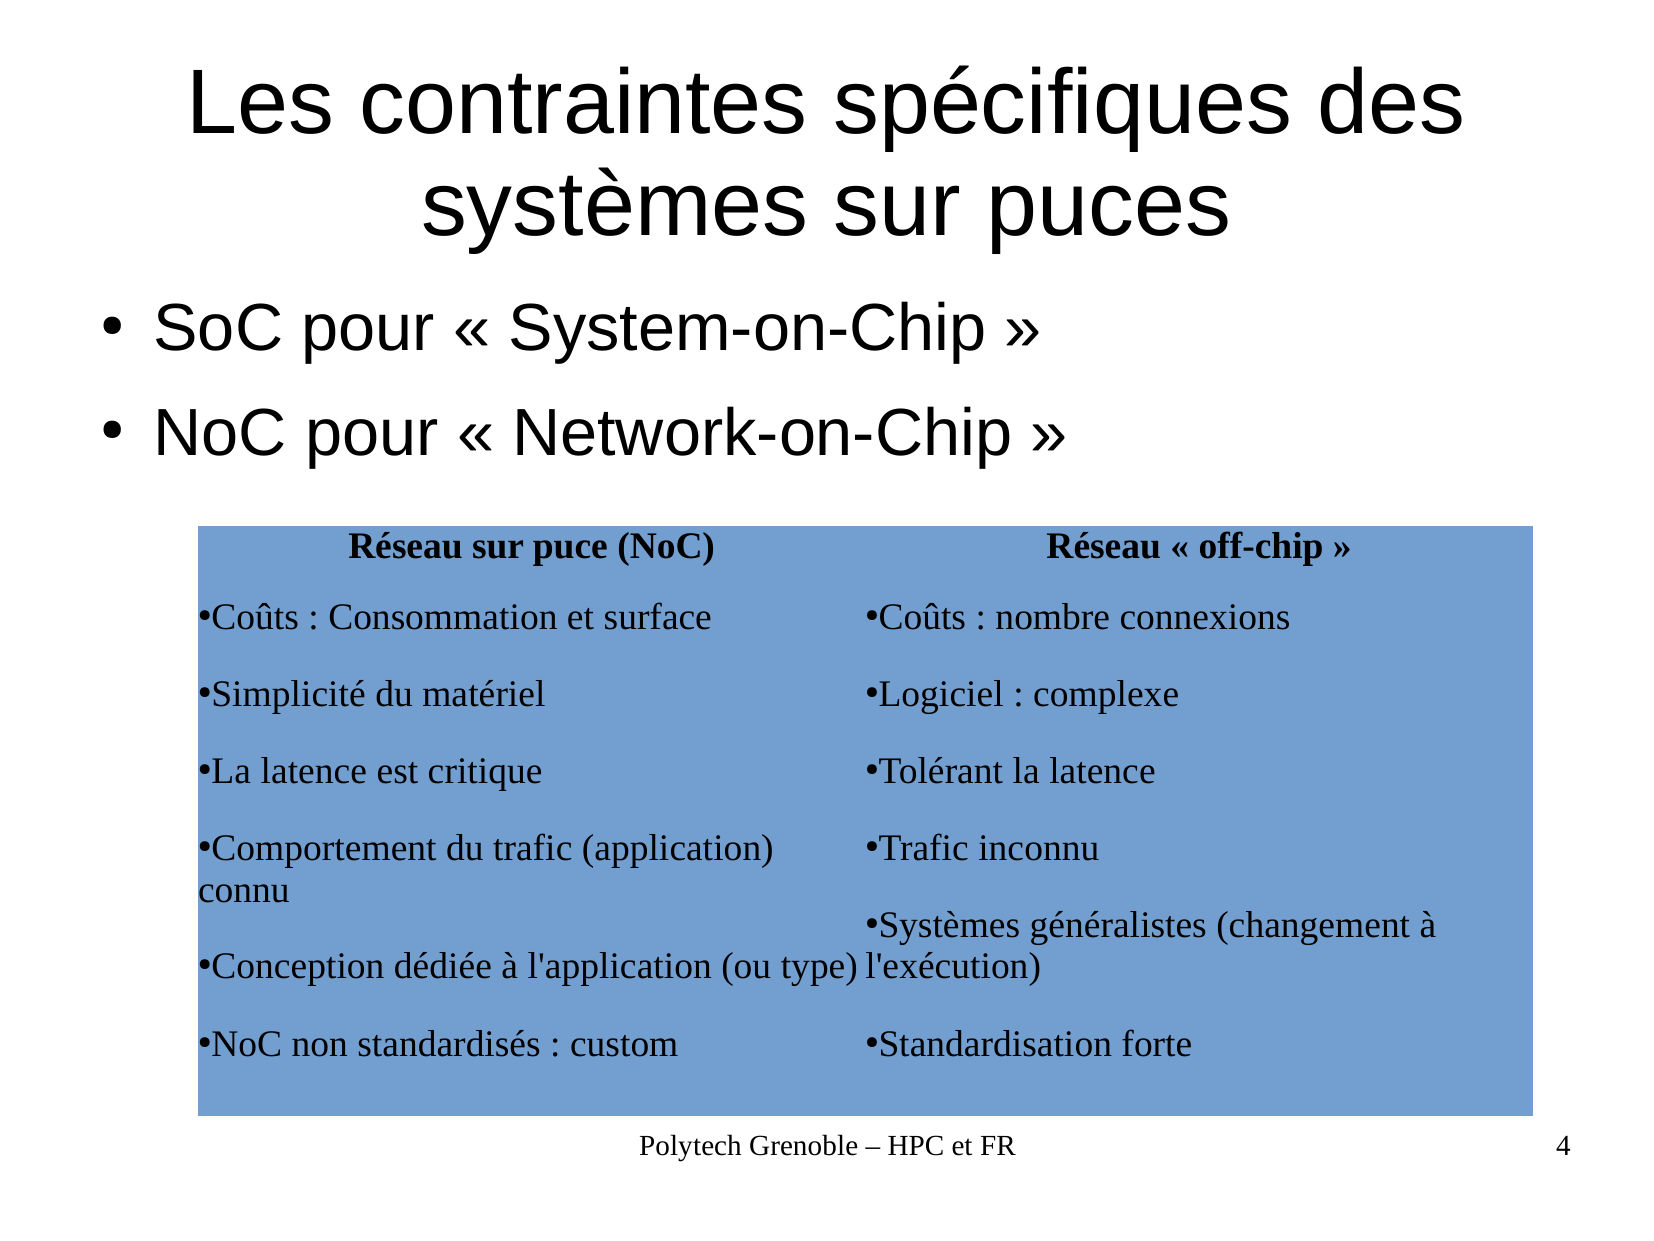

# Les contraintes spécifiques des systèmes sur puces
SoC pour « System-on-Chip »
NoC pour « Network-on-Chip »
| Réseau sur puce (NoC) | Réseau « off-chip » |
| --- | --- |
| Coûts : Consommation et surface Simplicité du matériel  La latence est critique Comportement du trafic (application) connu Conception dédiée à l'application (ou type) NoC non standardisés : custom | Coûts : nombre connexions Logiciel : complexe Tolérant la latence Trafic inconnu Systèmes généralistes (changement à l'exécution) Standardisation forte |
Matthieu PAYET
4